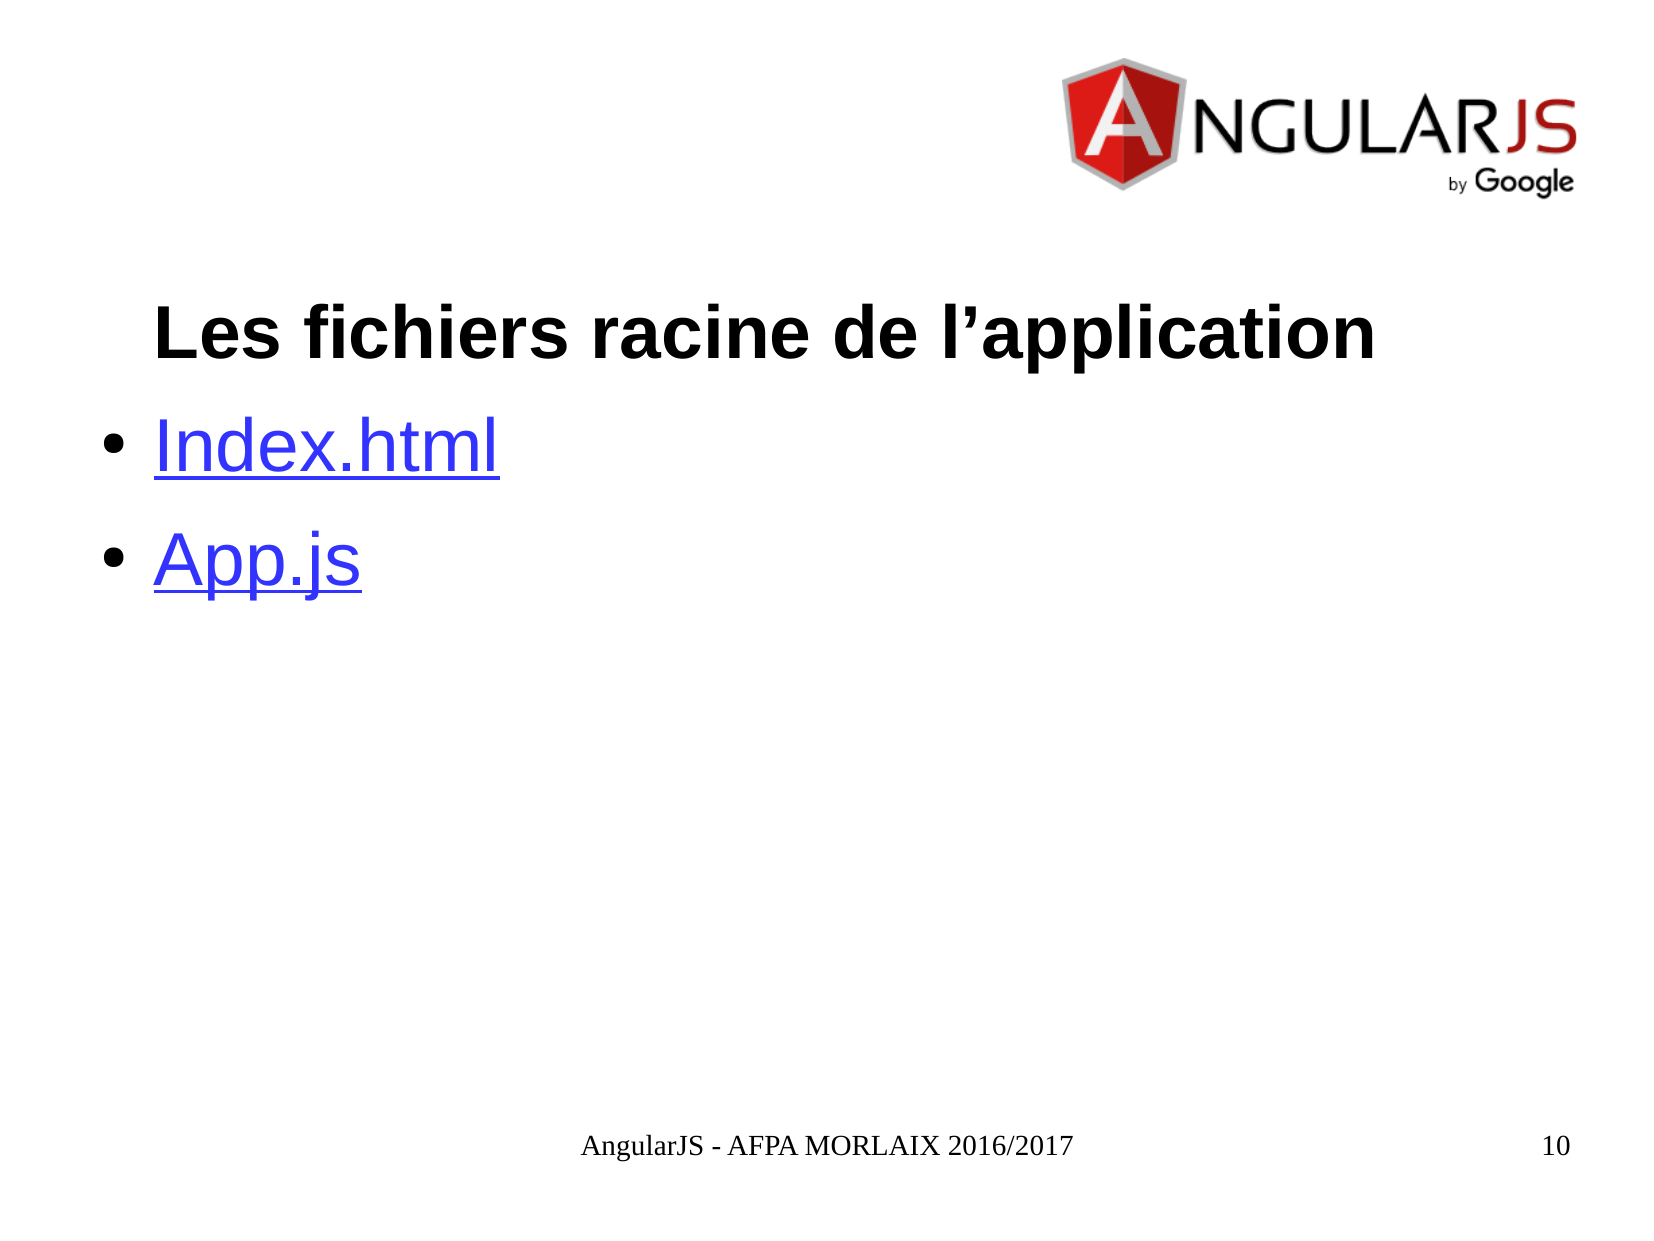

# Les fichiers racine de l’application
Index.html
App.js
AngularJS - AFPA MORLAIX 2016/2017
10